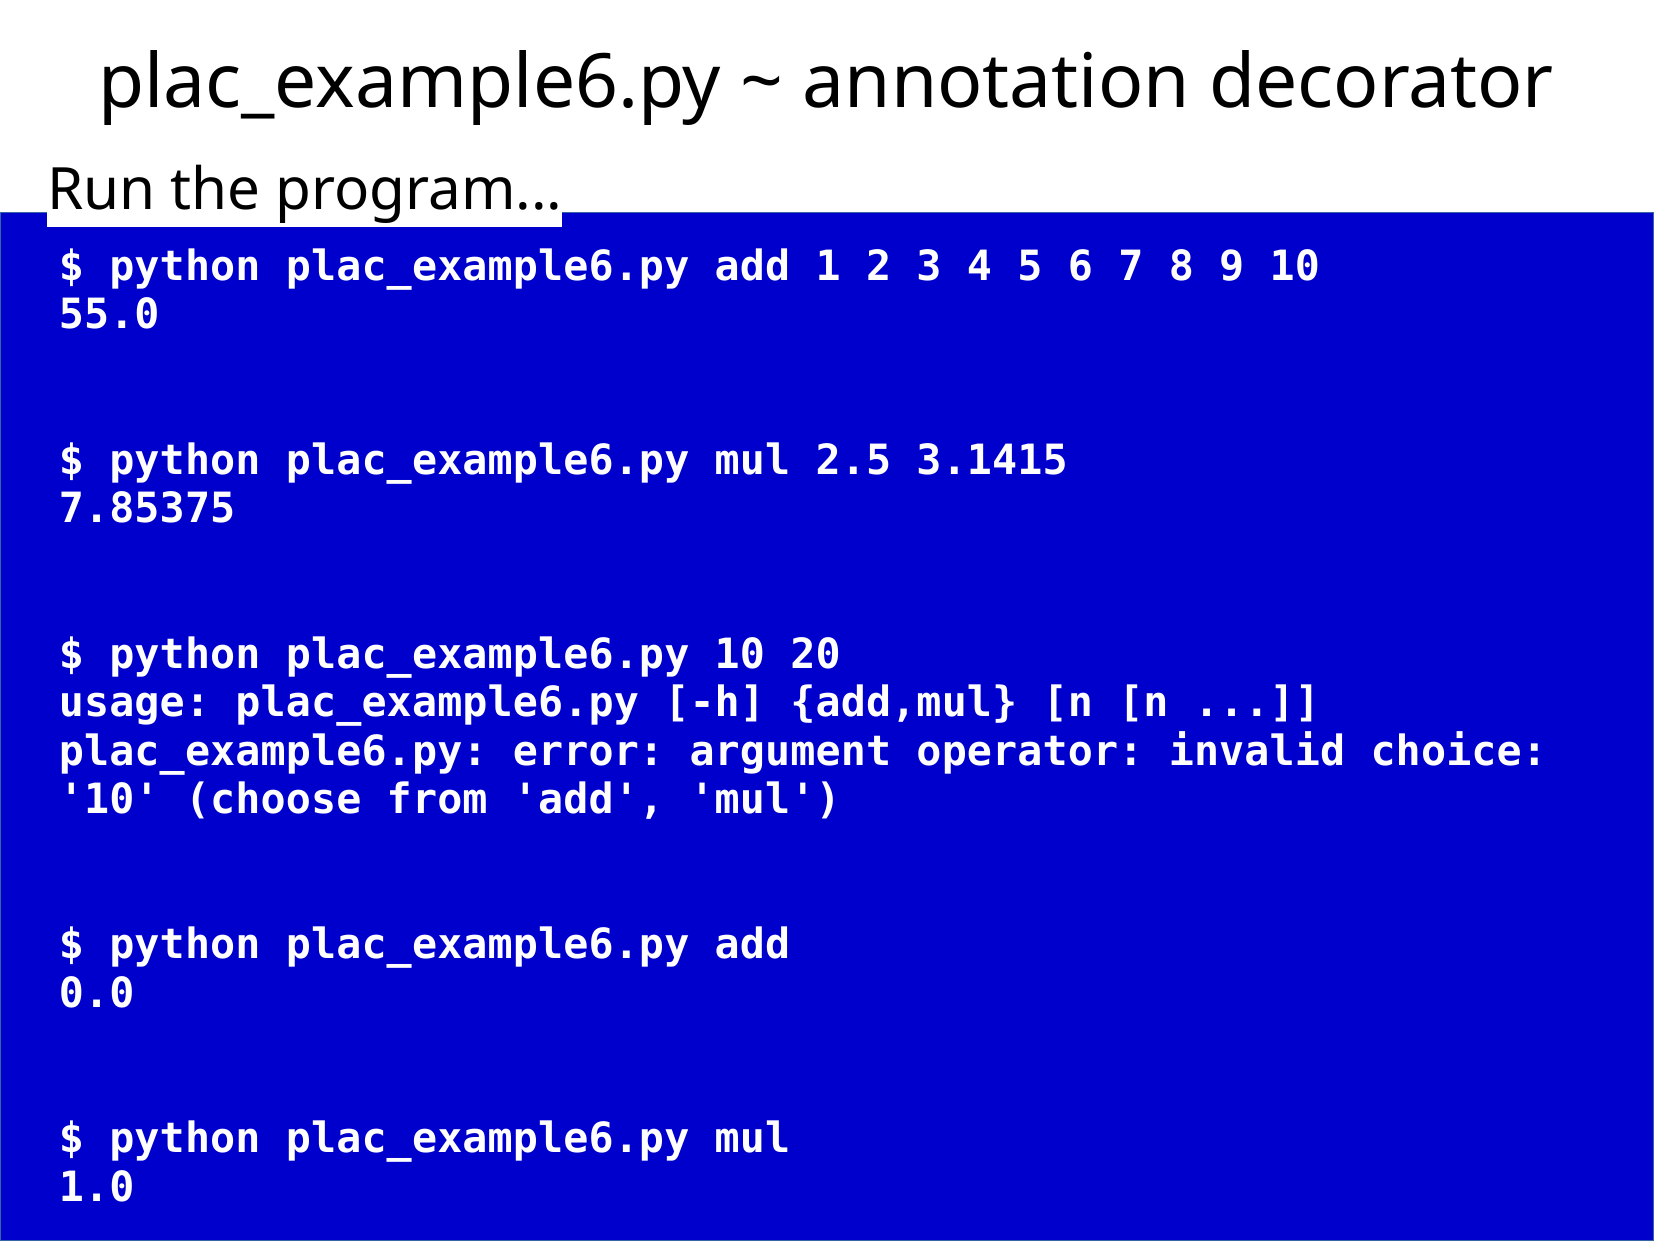

# plac_example6.py ~ annotation decorator
Run the program...
$ python plac_example6.py add 1 2 3 4 5 6 7 8 9 10
55.0
$ python plac_example6.py mul 2.5 3.1415
7.85375
$ python plac_example6.py 10 20
usage: plac_example6.py [-h] {add,mul} [n [n ...]]
plac_example6.py: error: argument operator: invalid choice: '10' (choose from 'add', 'mul')
$ python plac_example6.py add
0.0
$ python plac_example6.py mul
1.0